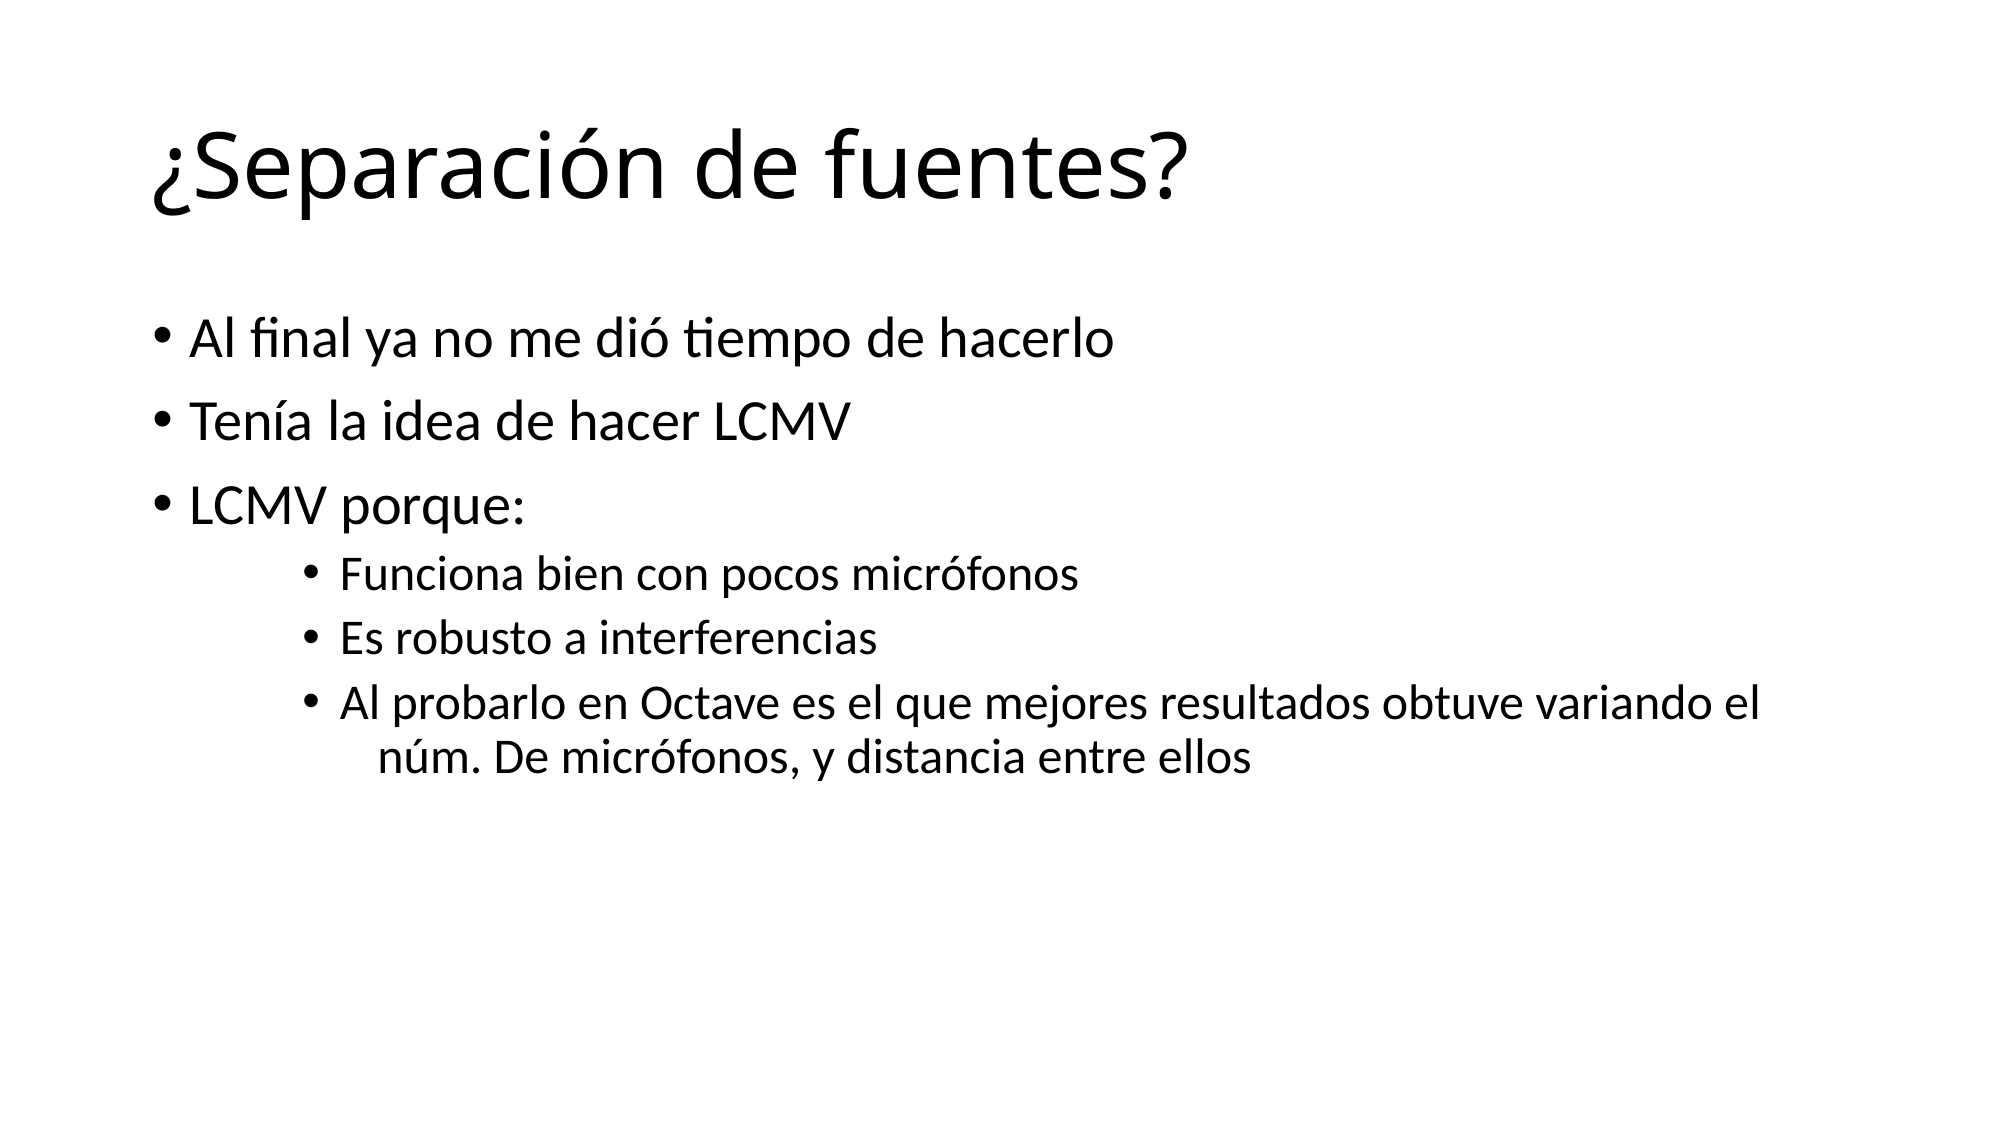

# ¿Separación de fuentes?
Al final ya no me dió tiempo de hacerlo
Tenía la idea de hacer LCMV
LCMV porque:
Funciona bien con pocos micrófonos
Es robusto a interferencias
Al probarlo en Octave es el que mejores resultados obtuve variando el núm. De micrófonos, y distancia entre ellos